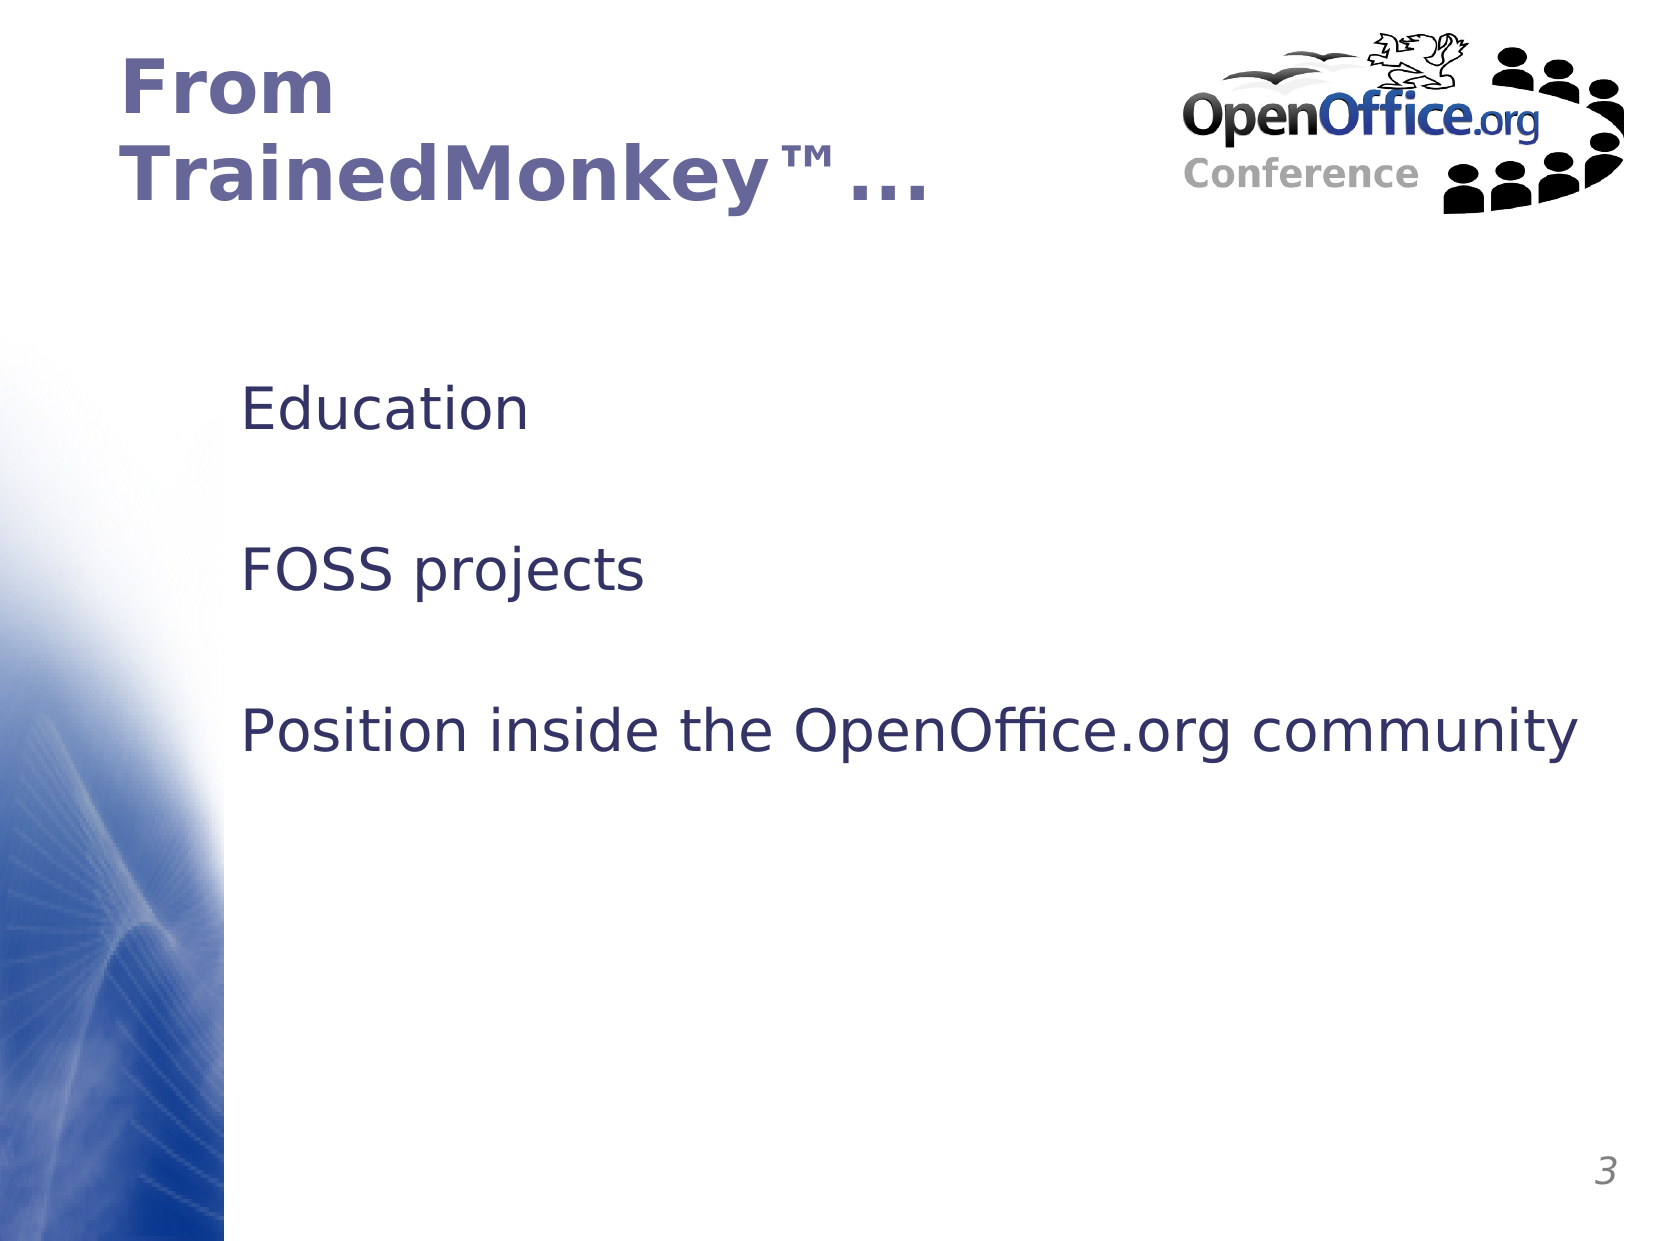

# From TrainedMonkey™...
Education
FOSS projects
Position inside the OpenOffice.org community